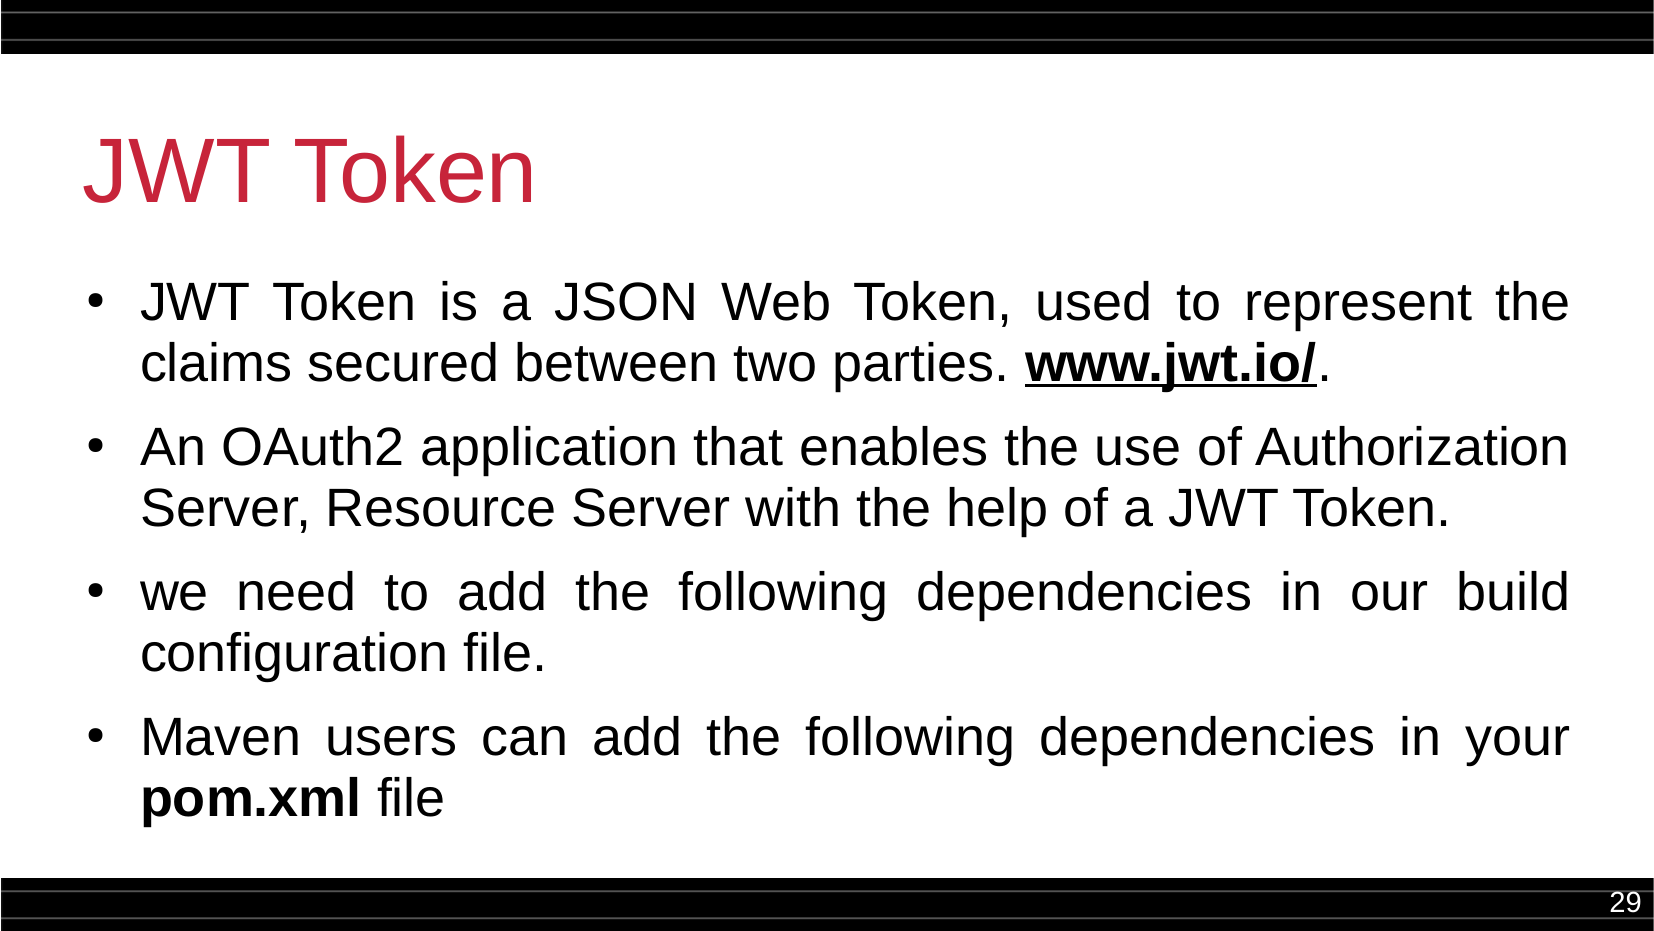

# JWT Token
JWT Token is a JSON Web Token, used to represent the claims secured between two parties. www.jwt.io/.
An OAuth2 application that enables the use of Authorization Server, Resource Server with the help of a JWT Token.
we need to add the following dependencies in our build configuration file.
Maven users can add the following dependencies in your pom.xml file